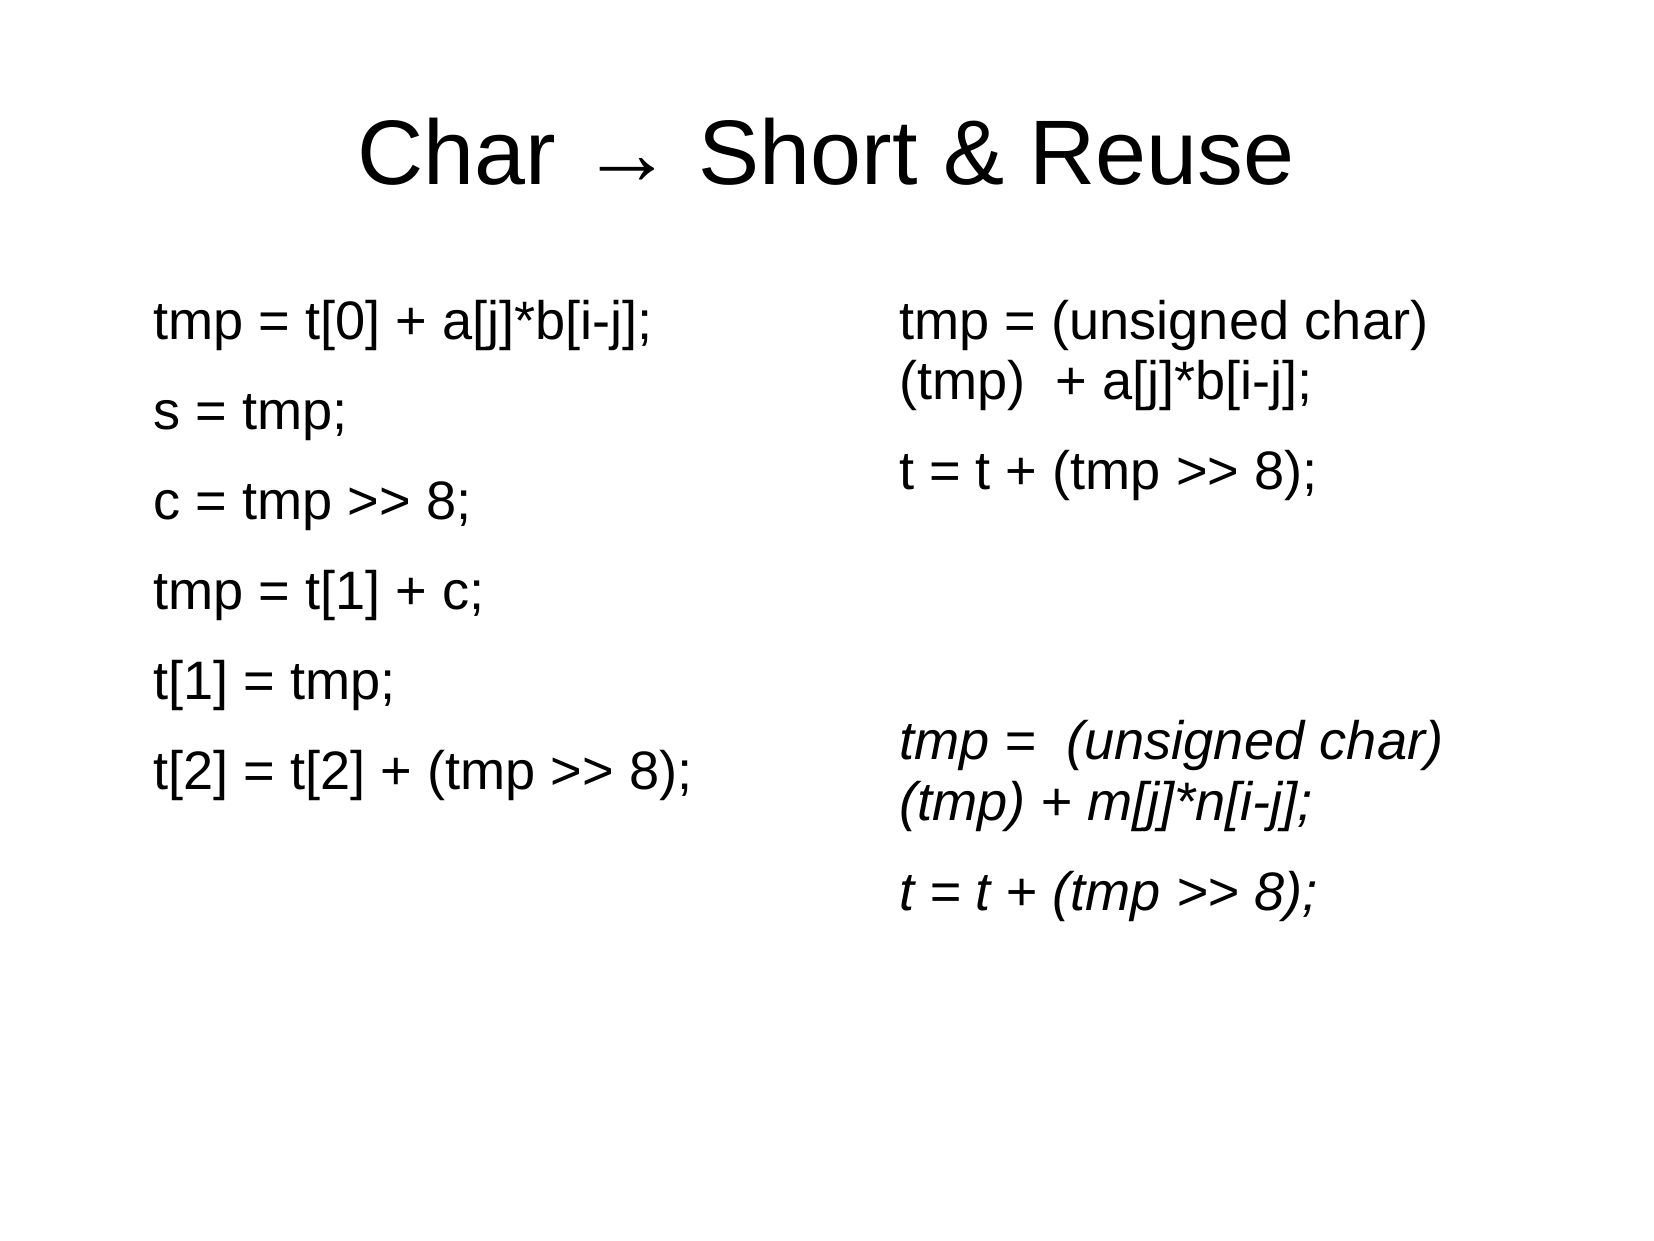

# Char → Short & Reuse
tmp = t[0] + a[j]*b[i-j];
s = tmp;
c = tmp >> 8;
tmp = t[1] + c;
t[1] = tmp;
t[2] = t[2] + (tmp >> 8);
tmp = (unsigned char)(tmp) + a[j]*b[i-j];
t = t + (tmp >> 8);
tmp = (unsigned char)(tmp) + m[j]*n[i-j];
t = t + (tmp >> 8);